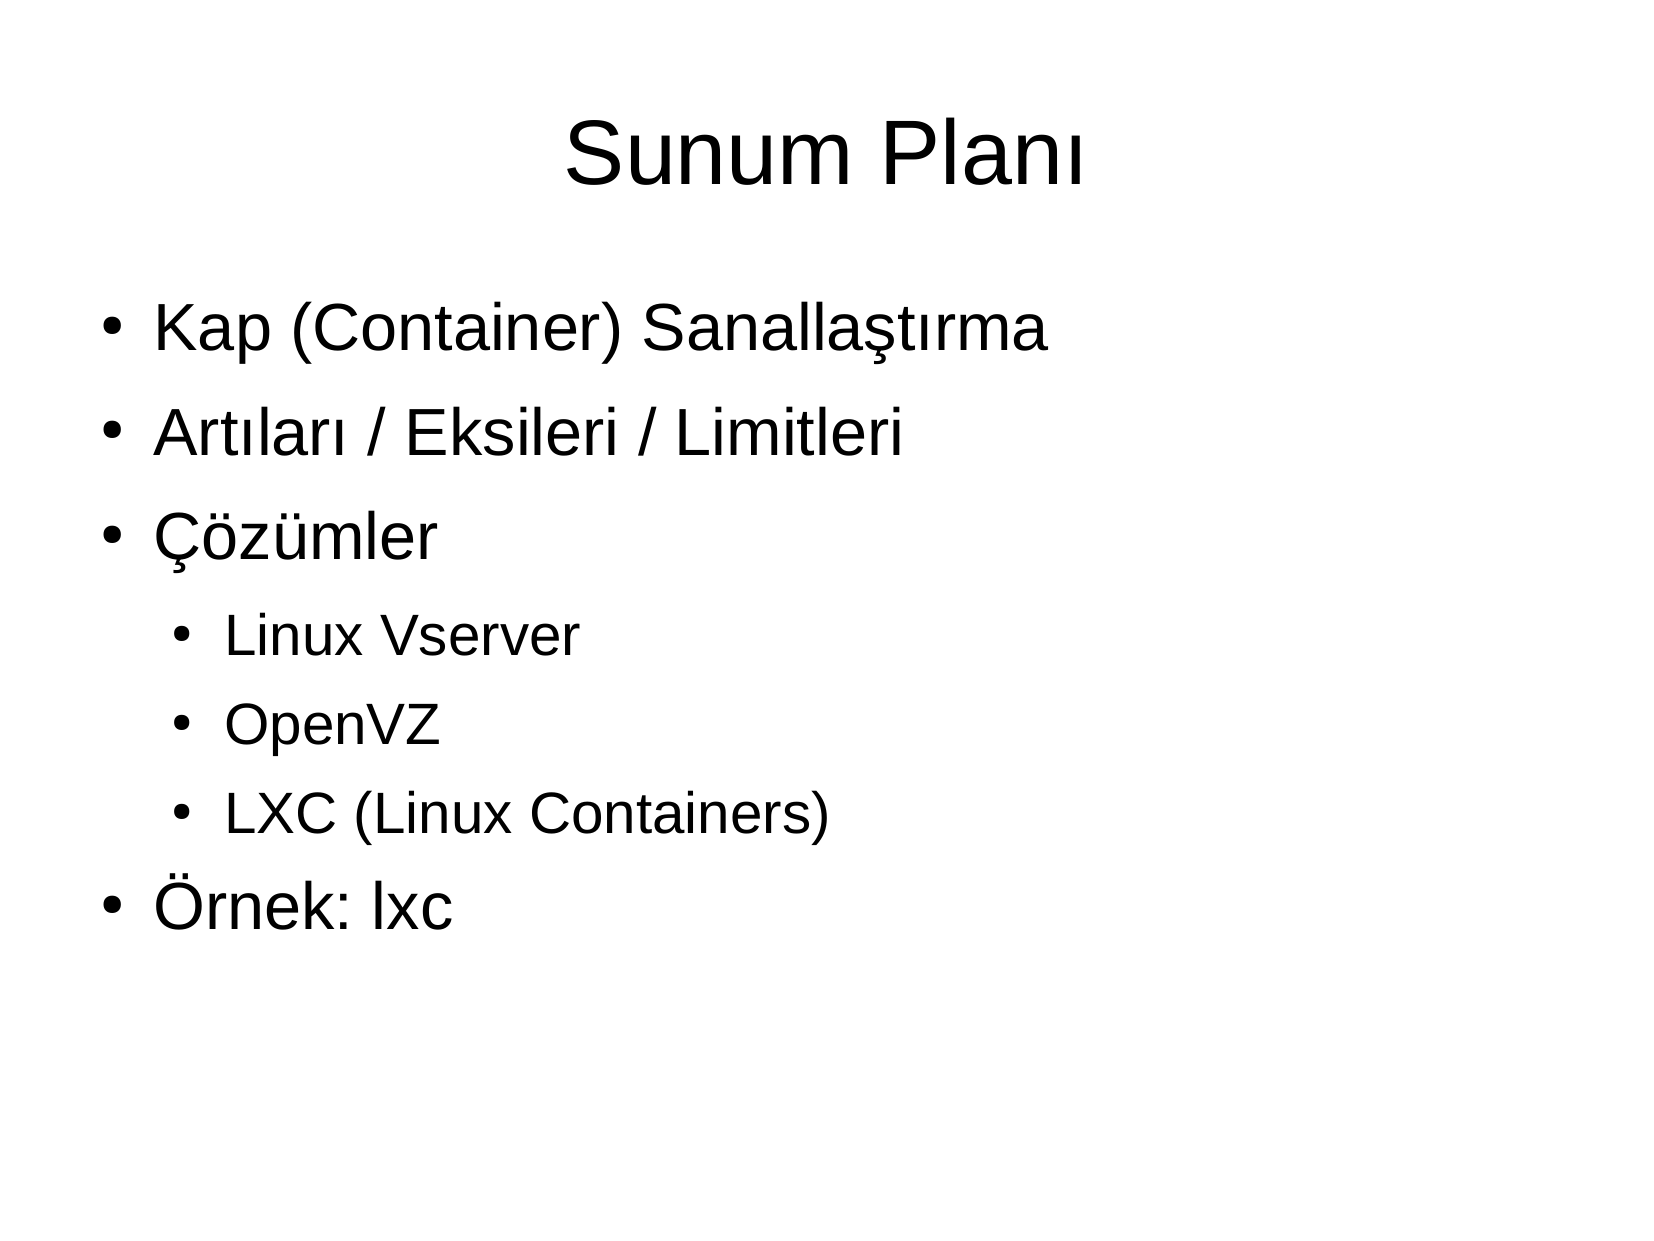

# Sunum Planı
Kap (Container) Sanallaştırma
Artıları / Eksileri / Limitleri
Çözümler
Linux Vserver
OpenVZ
LXC (Linux Containers)
Örnek: lxc